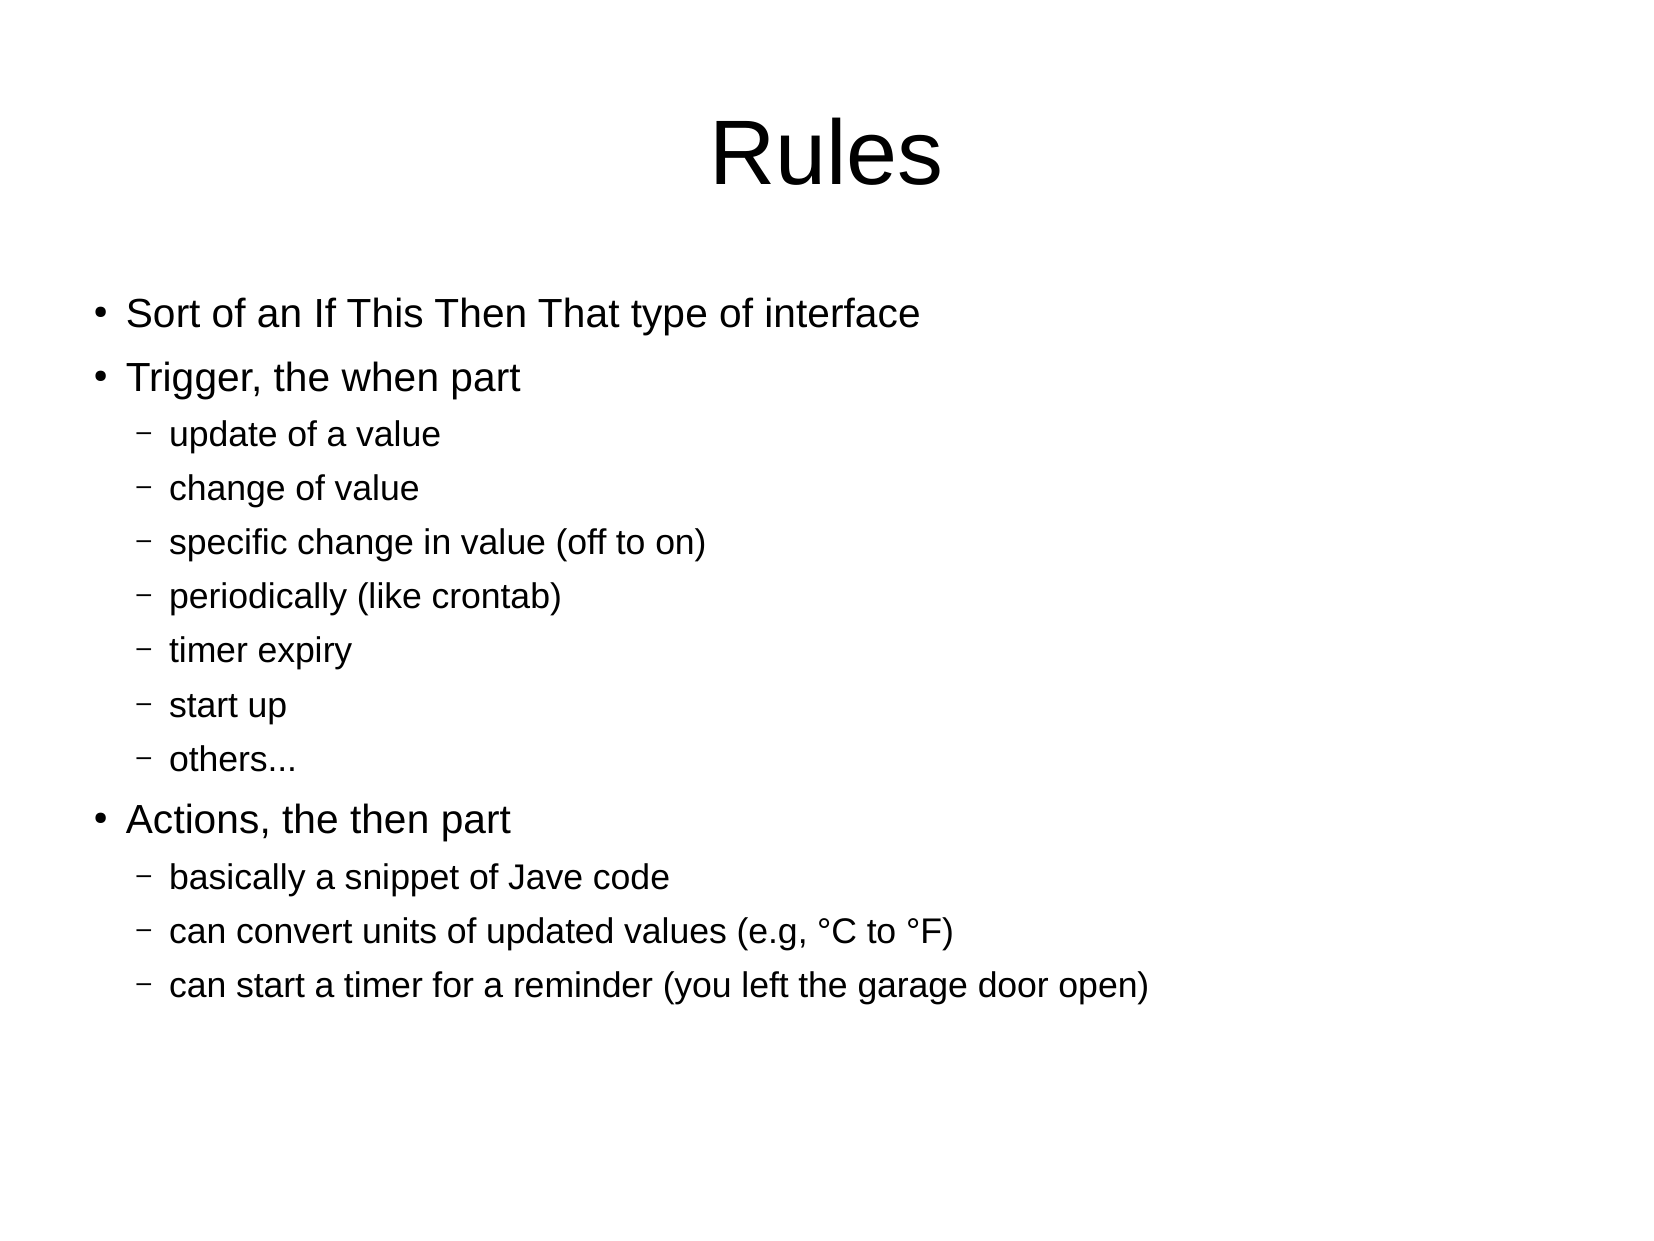

# Rules
Sort of an If This Then That type of interface
Trigger, the when part
update of a value
change of value
specific change in value (off to on)
periodically (like crontab)
timer expiry
start up
others...
Actions, the then part
basically a snippet of Jave code
can convert units of updated values (e.g, °C to °F)
can start a timer for a reminder (you left the garage door open)